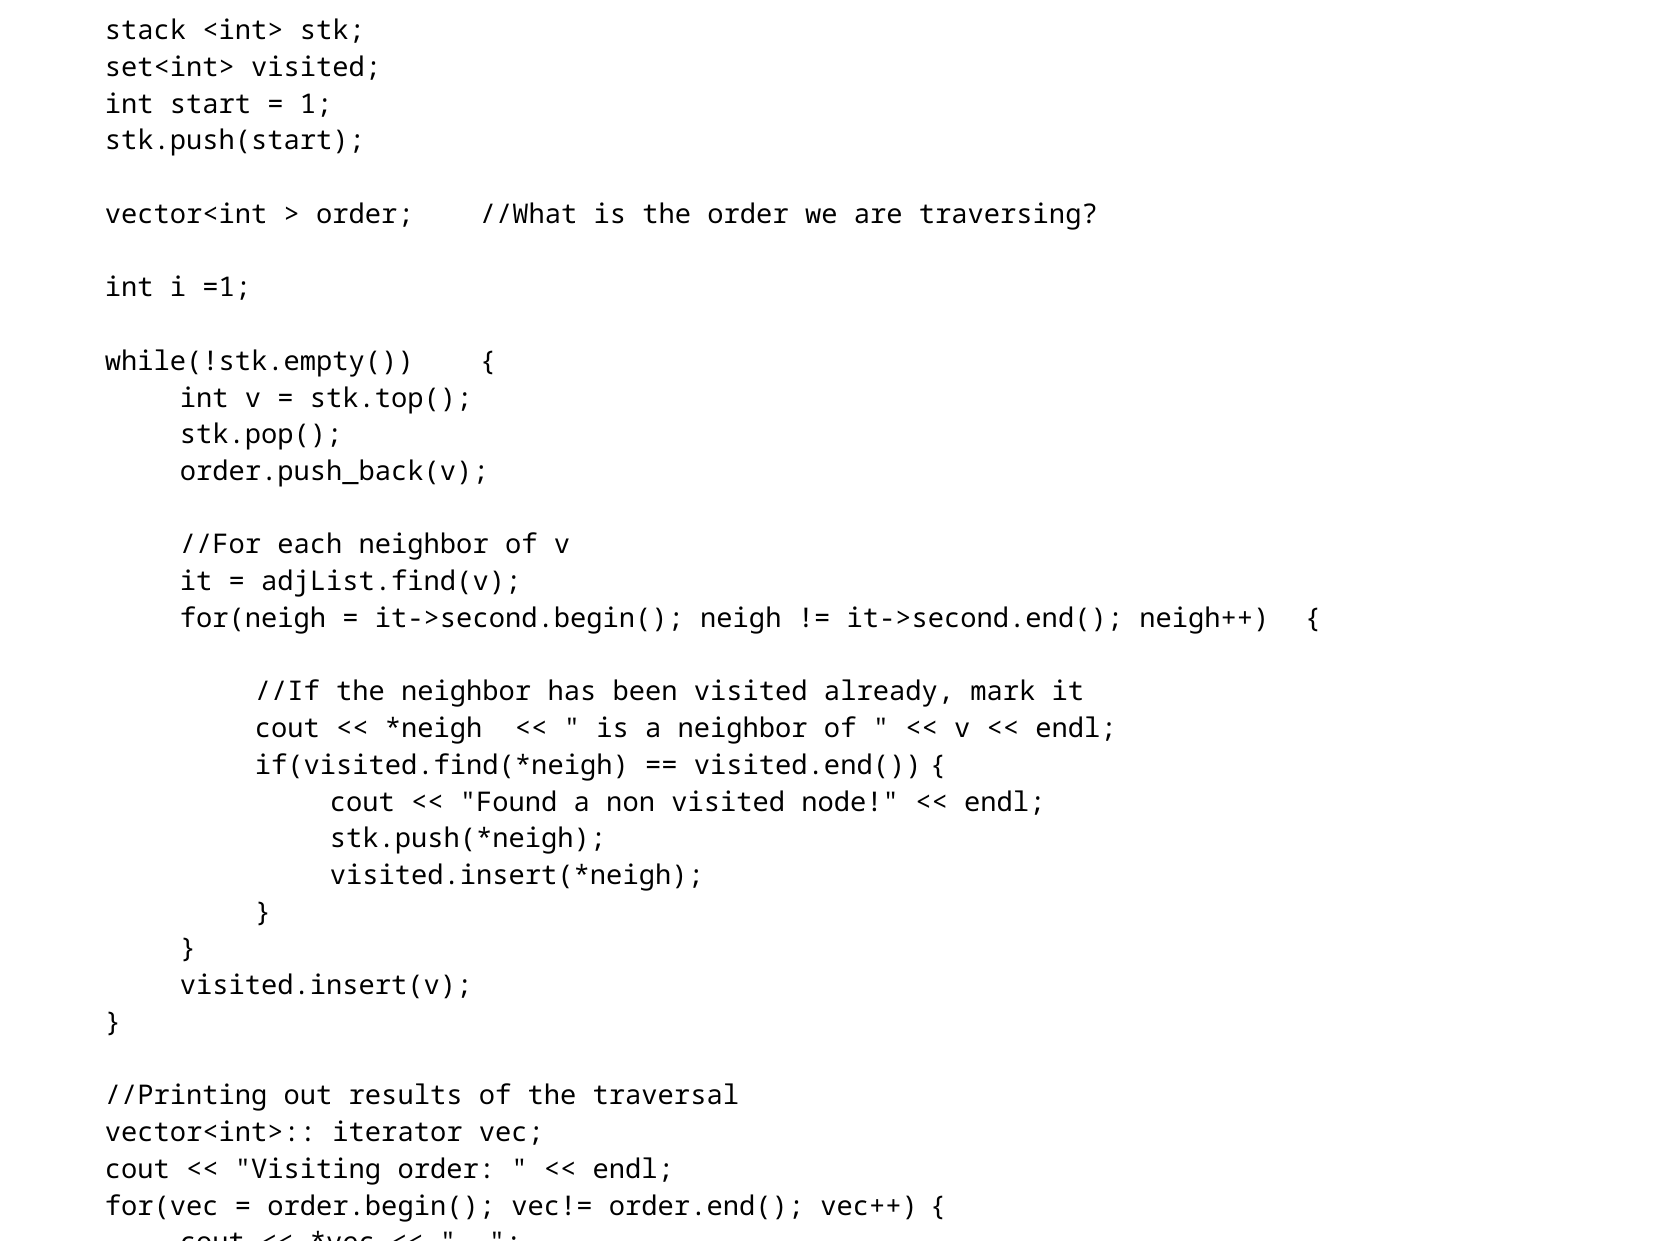

stack <int> stk;
		set<int> visited;
		int start = 1;
		stk.push(start);
		vector<int > order;	//What is the order we are traversing?
		int i =1;
		while(!stk.empty())	{
			int v = stk.top();
			stk.pop();
			order.push_back(v);
			//For each neighbor of v
			it = adjList.find(v);
			for(neigh = it->second.begin(); neigh != it->second.end(); neigh++)	{
				//If the neighbor has been visited already, mark it
				cout << *neigh << " is a neighbor of " << v << endl;
				if(visited.find(*neigh) == visited.end())	{
					cout << "Found a non visited node!" << endl;
					stk.push(*neigh);
					visited.insert(*neigh);
				}
			}
			visited.insert(v);
		}
		//Printing out results of the traversal
		vector<int>:: iterator vec;
		cout << "Visiting order: " << endl;
		for(vec = order.begin(); vec!= order.end(); vec++)	{
			cout << *vec << " ";
		}
		cout << endl;